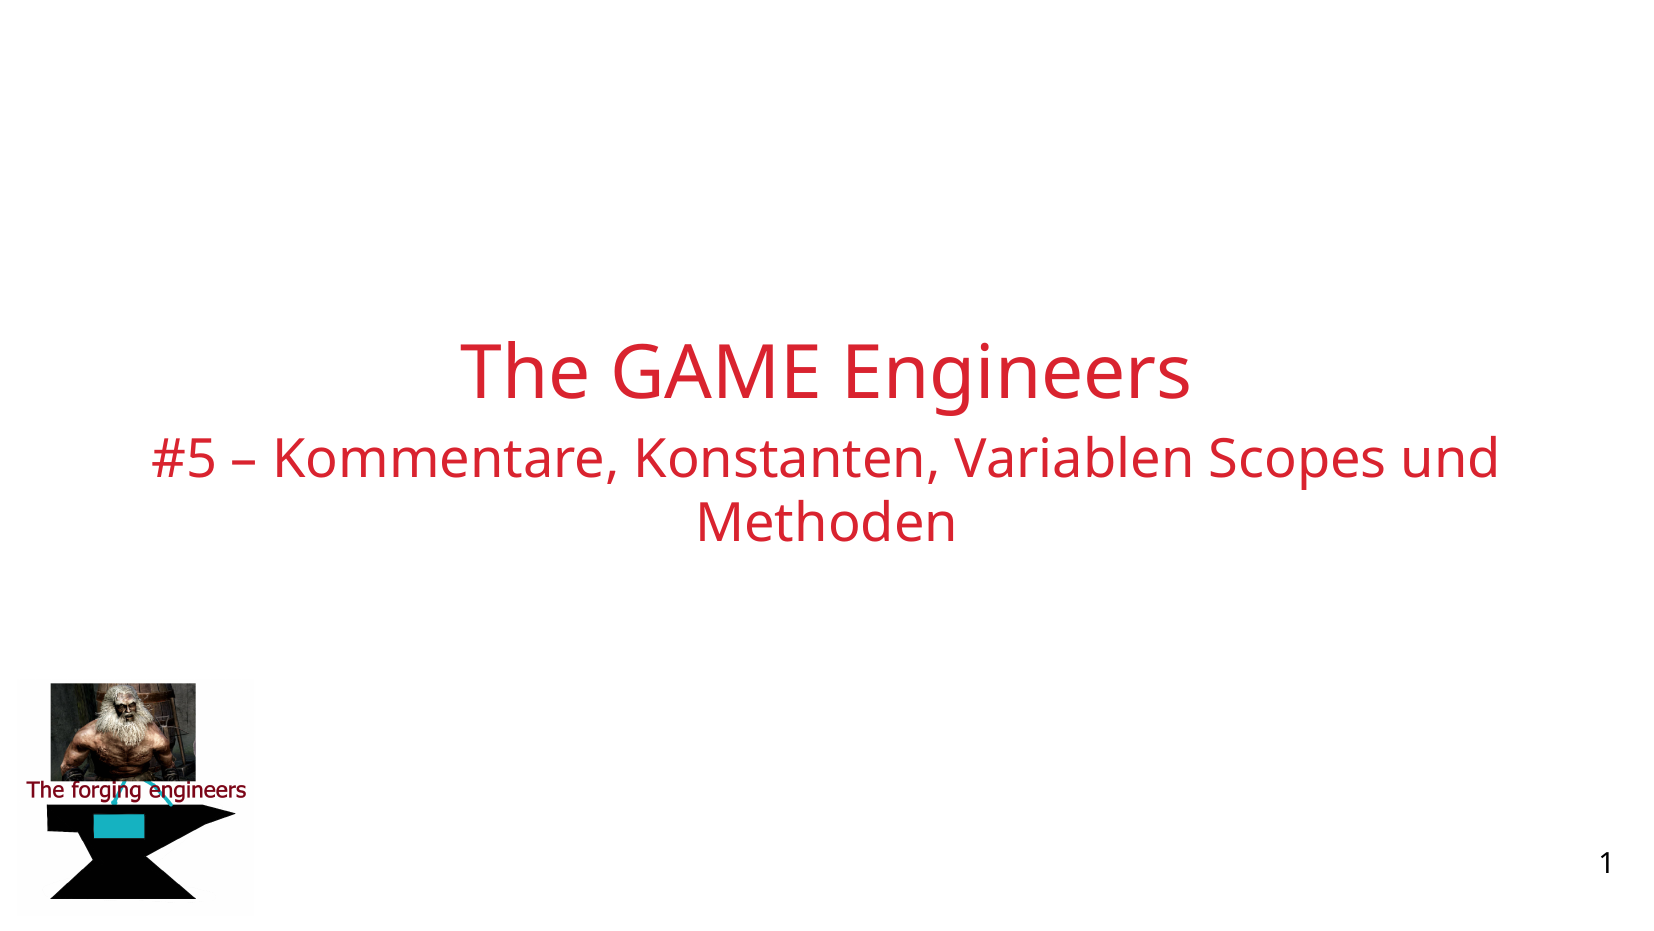

The GAME Engineers
#5 – Kommentare, Konstanten, Variablen Scopes und Methoden